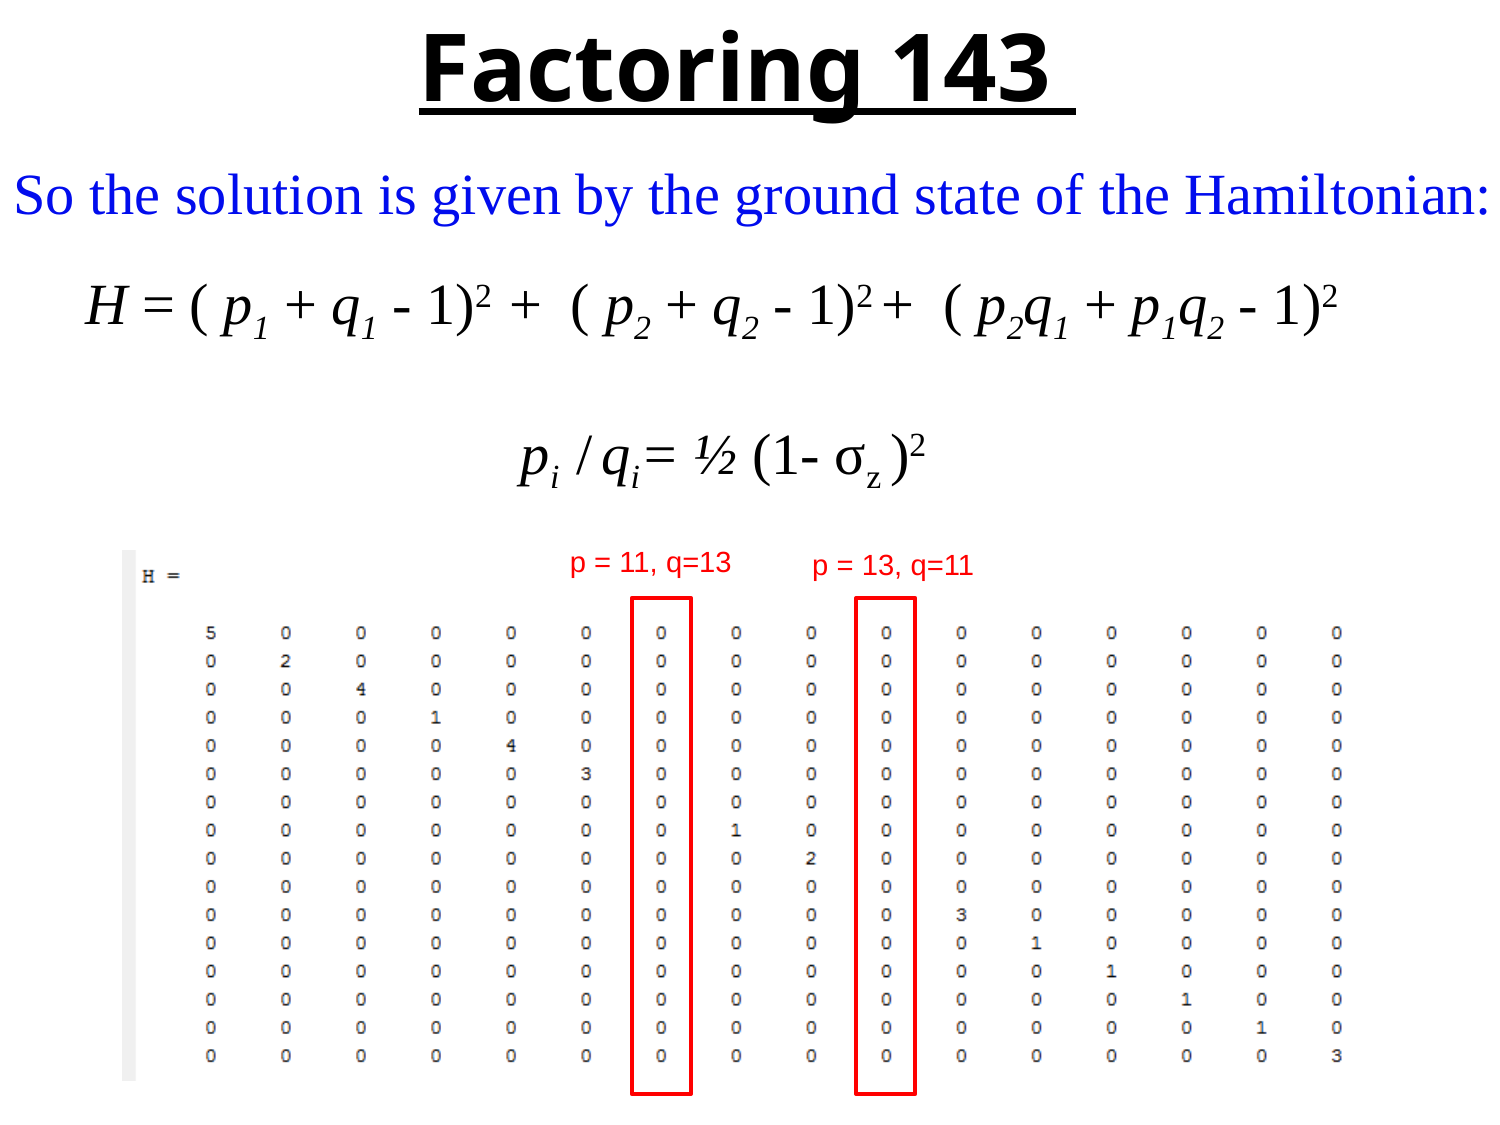

Factoring 143
So the solution is given by the ground state of the Hamiltonian:
 H = ( p1 + q1 - 1)2 + ( p2 + q2 - 1)2 + ( p2q1 + p1q2 - 1)2
 pi / qi= ½ (1- σz )2
p = 11, q=13
p = 13, q=11